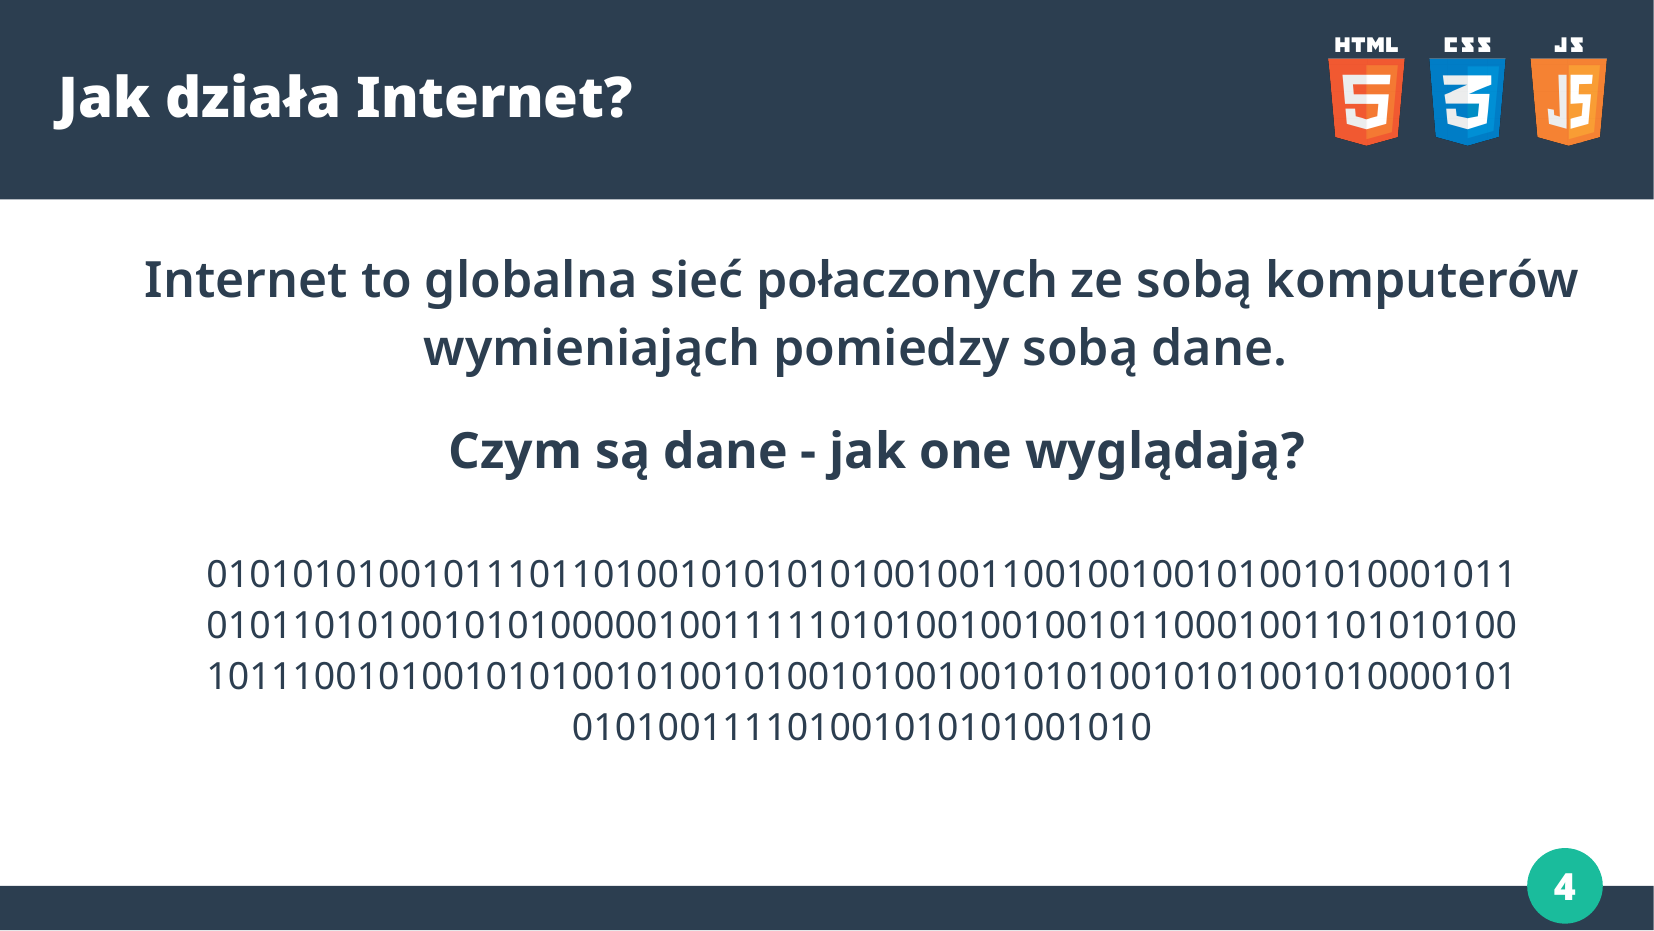

# Jak działa Internet?
Internet to globalna sieć połaczonych ze sobą komputerów wymieniająch pomiedzy sobą dane.
Czym są dane - jak one wyglądają?
010101010010111011010010101010100100110010010010100101000101101011010100101010000010011111010100100100101100010011010101001011100101001010100101001010010100100101010010101001010000101010100111101001010101001010